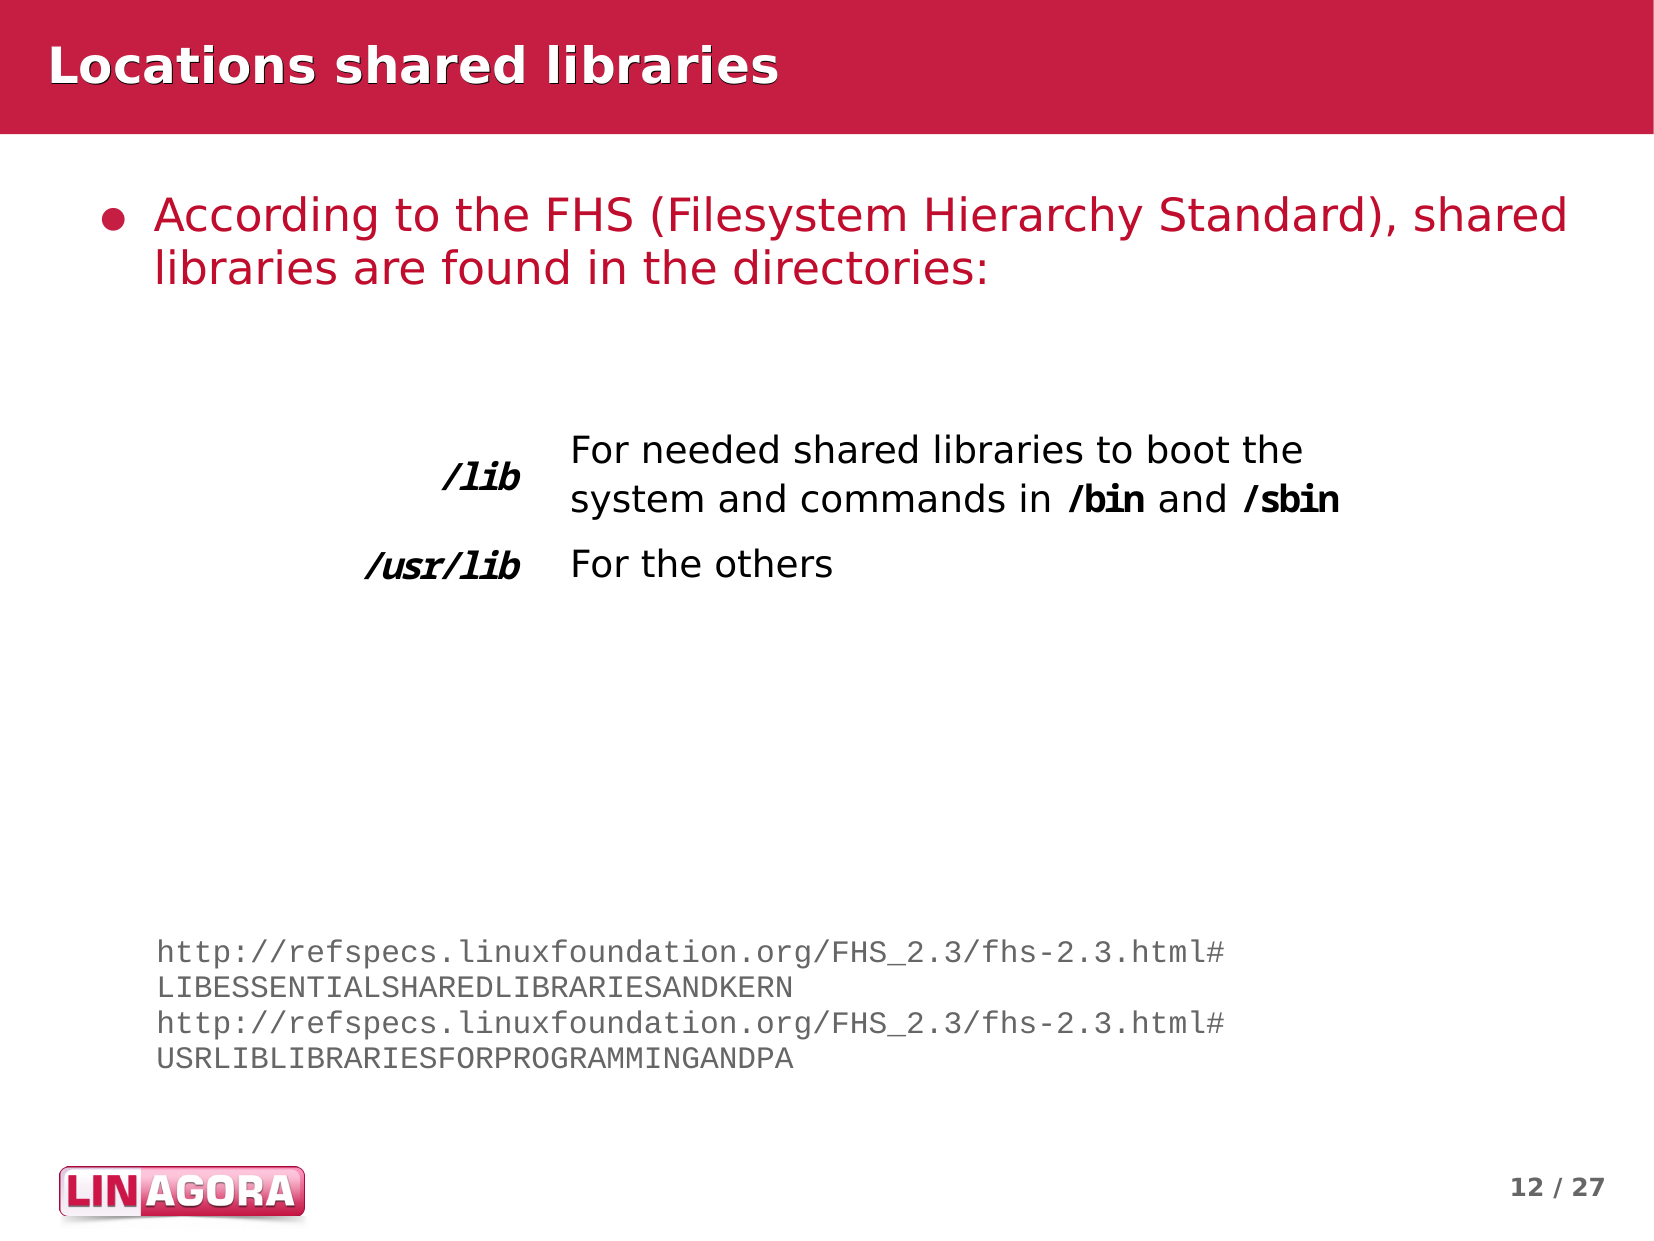

# Locations shared libraries
According to the FHS (Filesystem Hierarchy Standard), shared libraries are found in the directories:
| /lib | For needed shared libraries to boot the system and commands in /bin and /sbin |
| --- | --- |
| /usr/lib | For the others |
http://refspecs.linuxfoundation.org/FHS_2.3/fhs-2.3.html#
LIBESSENTIALSHAREDLIBRARIESANDKERN
http://refspecs.linuxfoundation.org/FHS_2.3/fhs-2.3.html#
USRLIBLIBRARIESFORPROGRAMMINGANDPA